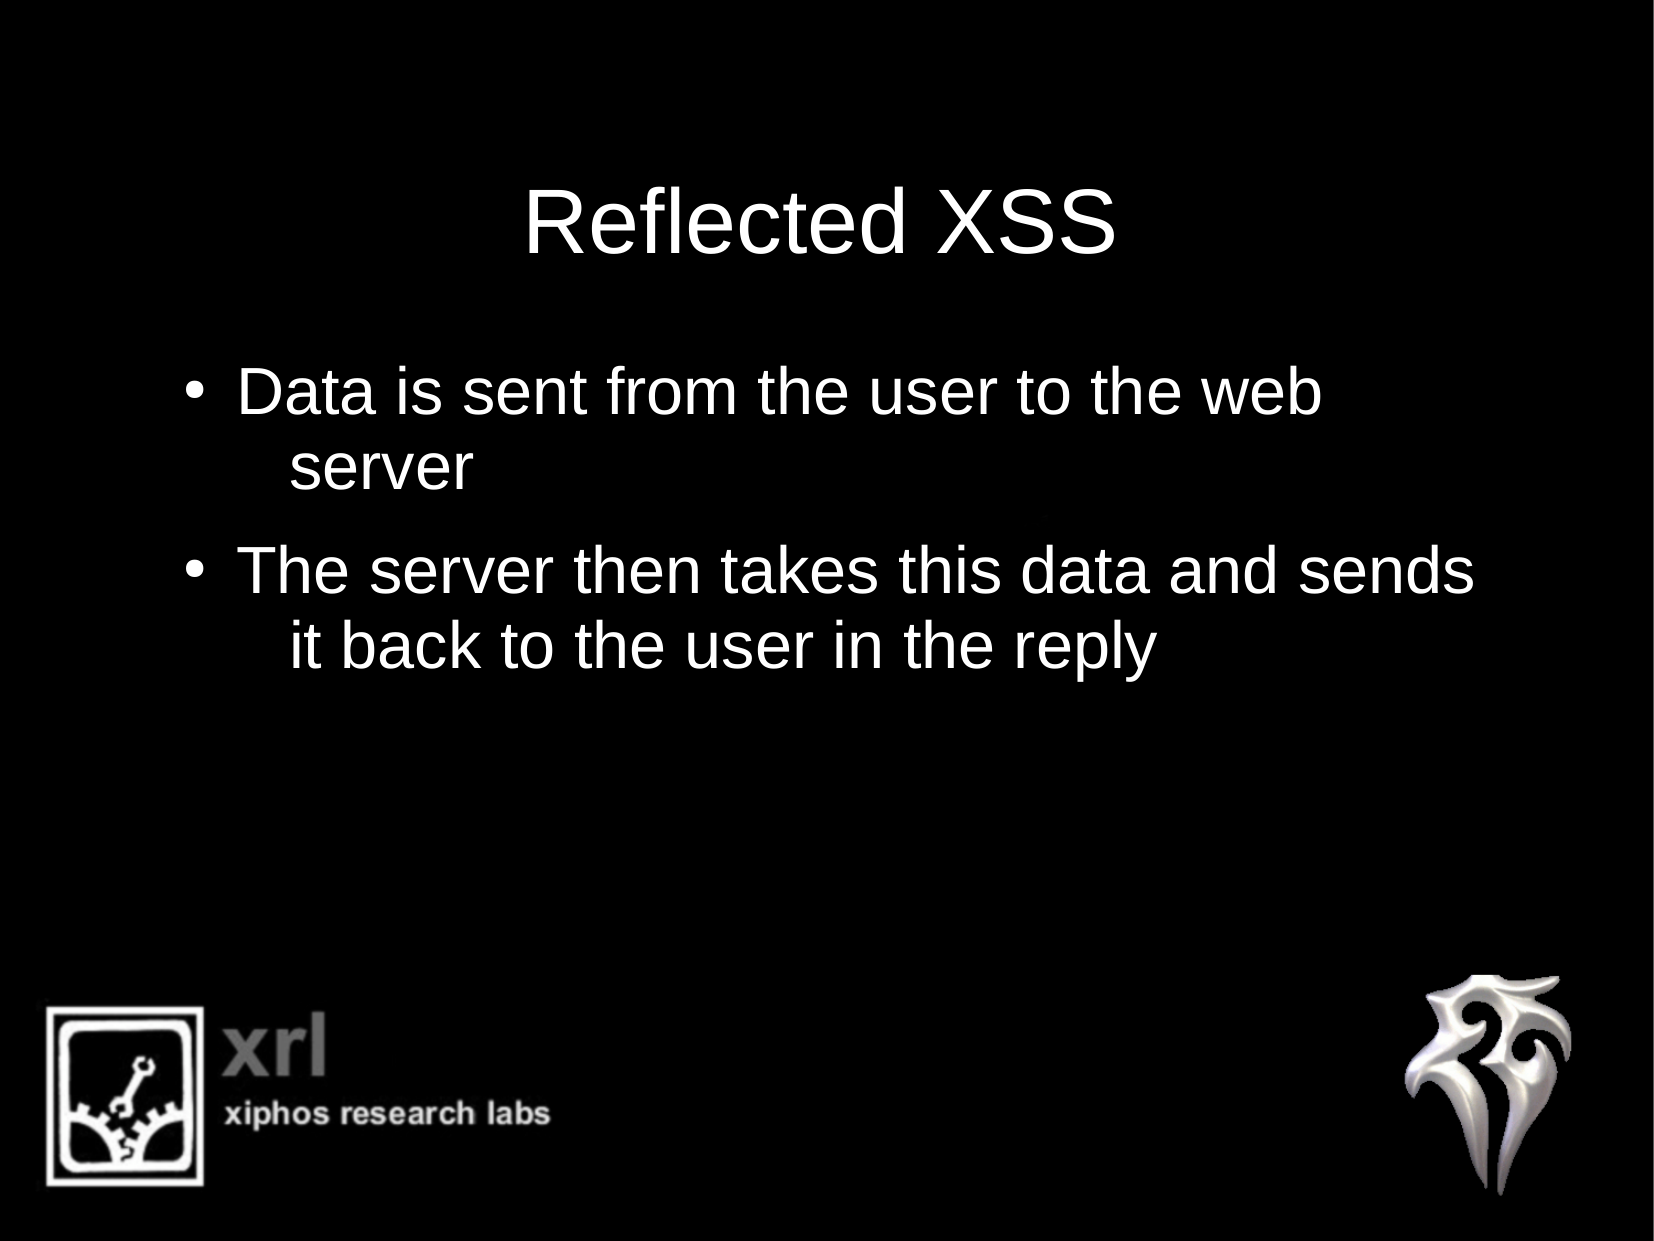

# Reflected XSS
Data is sent from the user to the web server
The server then takes this data and sends it back to the user in the reply